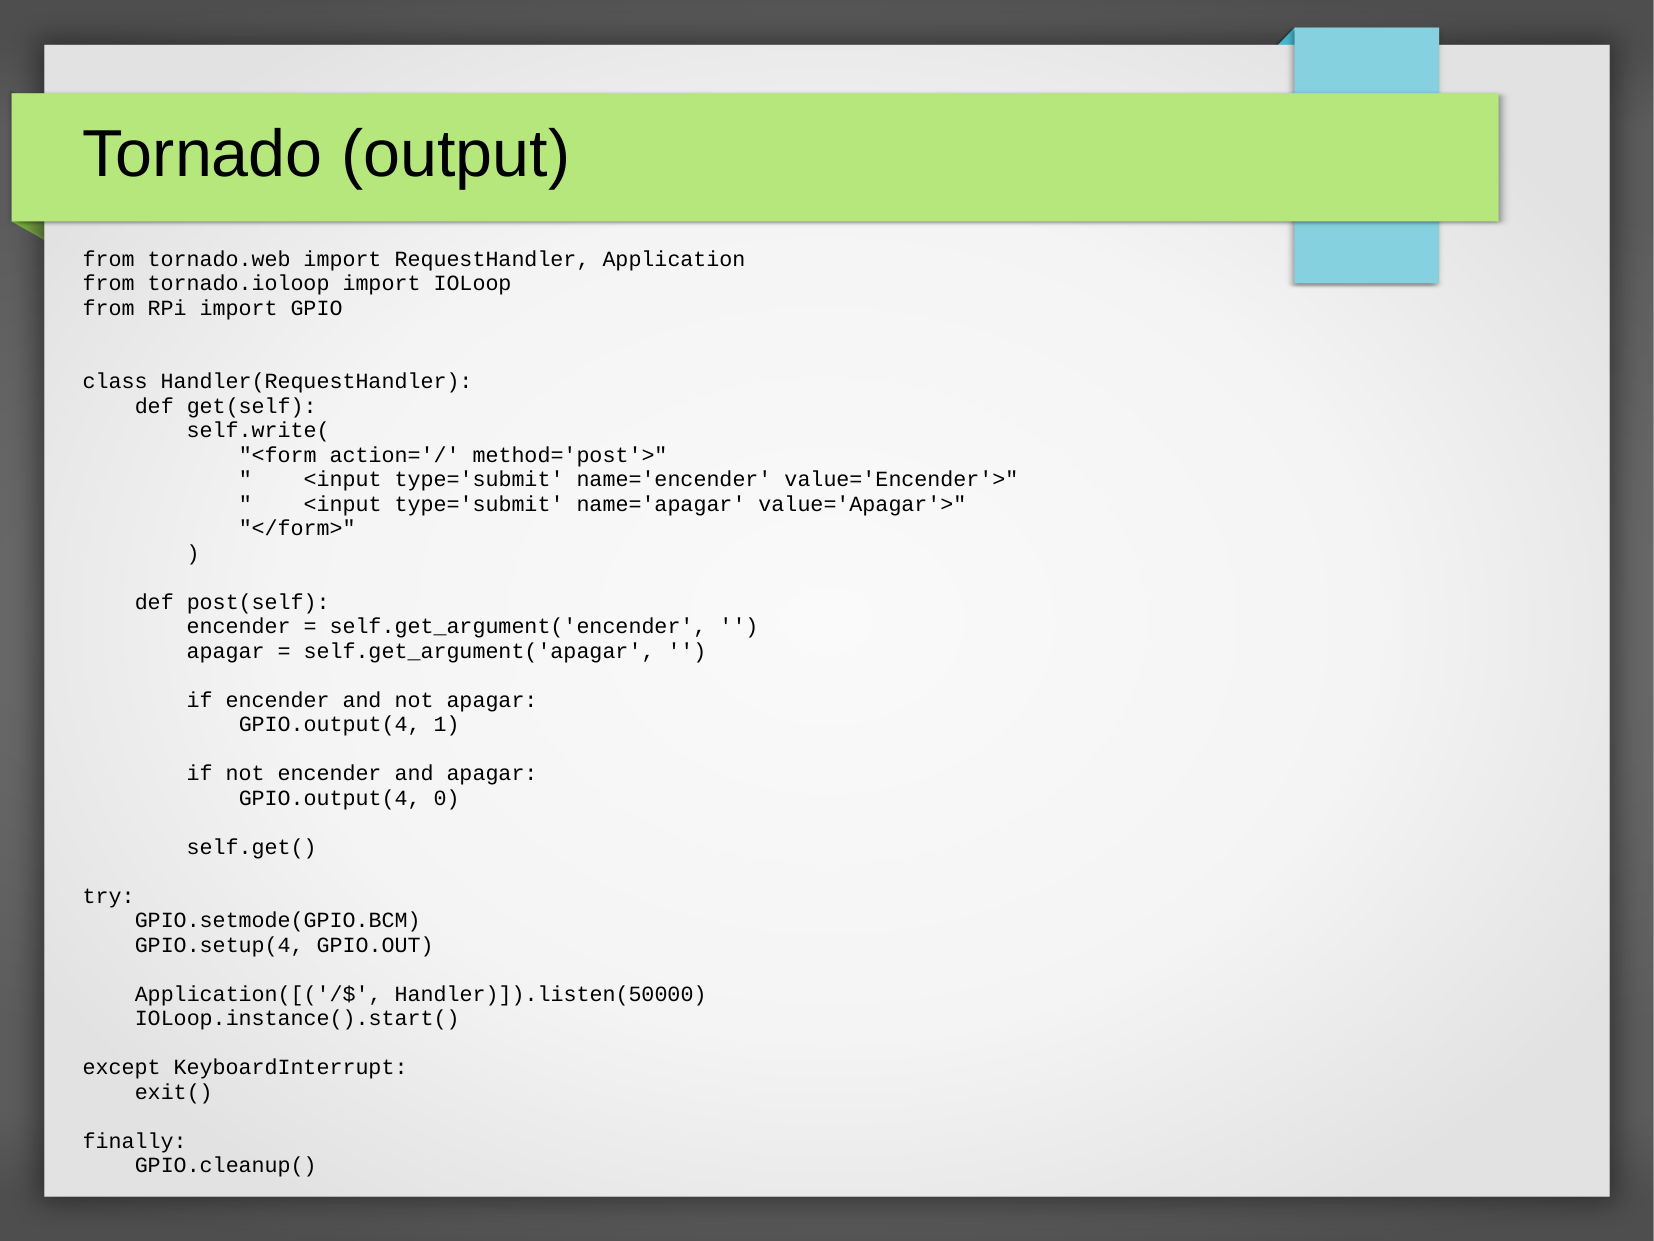

# Tornado (output)
from tornado.web import RequestHandler, Application
from tornado.ioloop import IOLoop
from RPi import GPIO
class Handler(RequestHandler):
 def get(self):
 self.write(
 "<form action='/' method='post'>"
 " <input type='submit' name='encender' value='Encender'>"
 " <input type='submit' name='apagar' value='Apagar'>"
 "</form>"
 )
 def post(self):
 encender = self.get_argument('encender', '')
 apagar = self.get_argument('apagar', '')
 if encender and not apagar:
 GPIO.output(4, 1)
 if not encender and apagar:
 GPIO.output(4, 0)
 self.get()
try:
 GPIO.setmode(GPIO.BCM)
 GPIO.setup(4, GPIO.OUT)
 Application([('/$', Handler)]).listen(50000)
 IOLoop.instance().start()
except KeyboardInterrupt:
 exit()
finally:
 GPIO.cleanup()